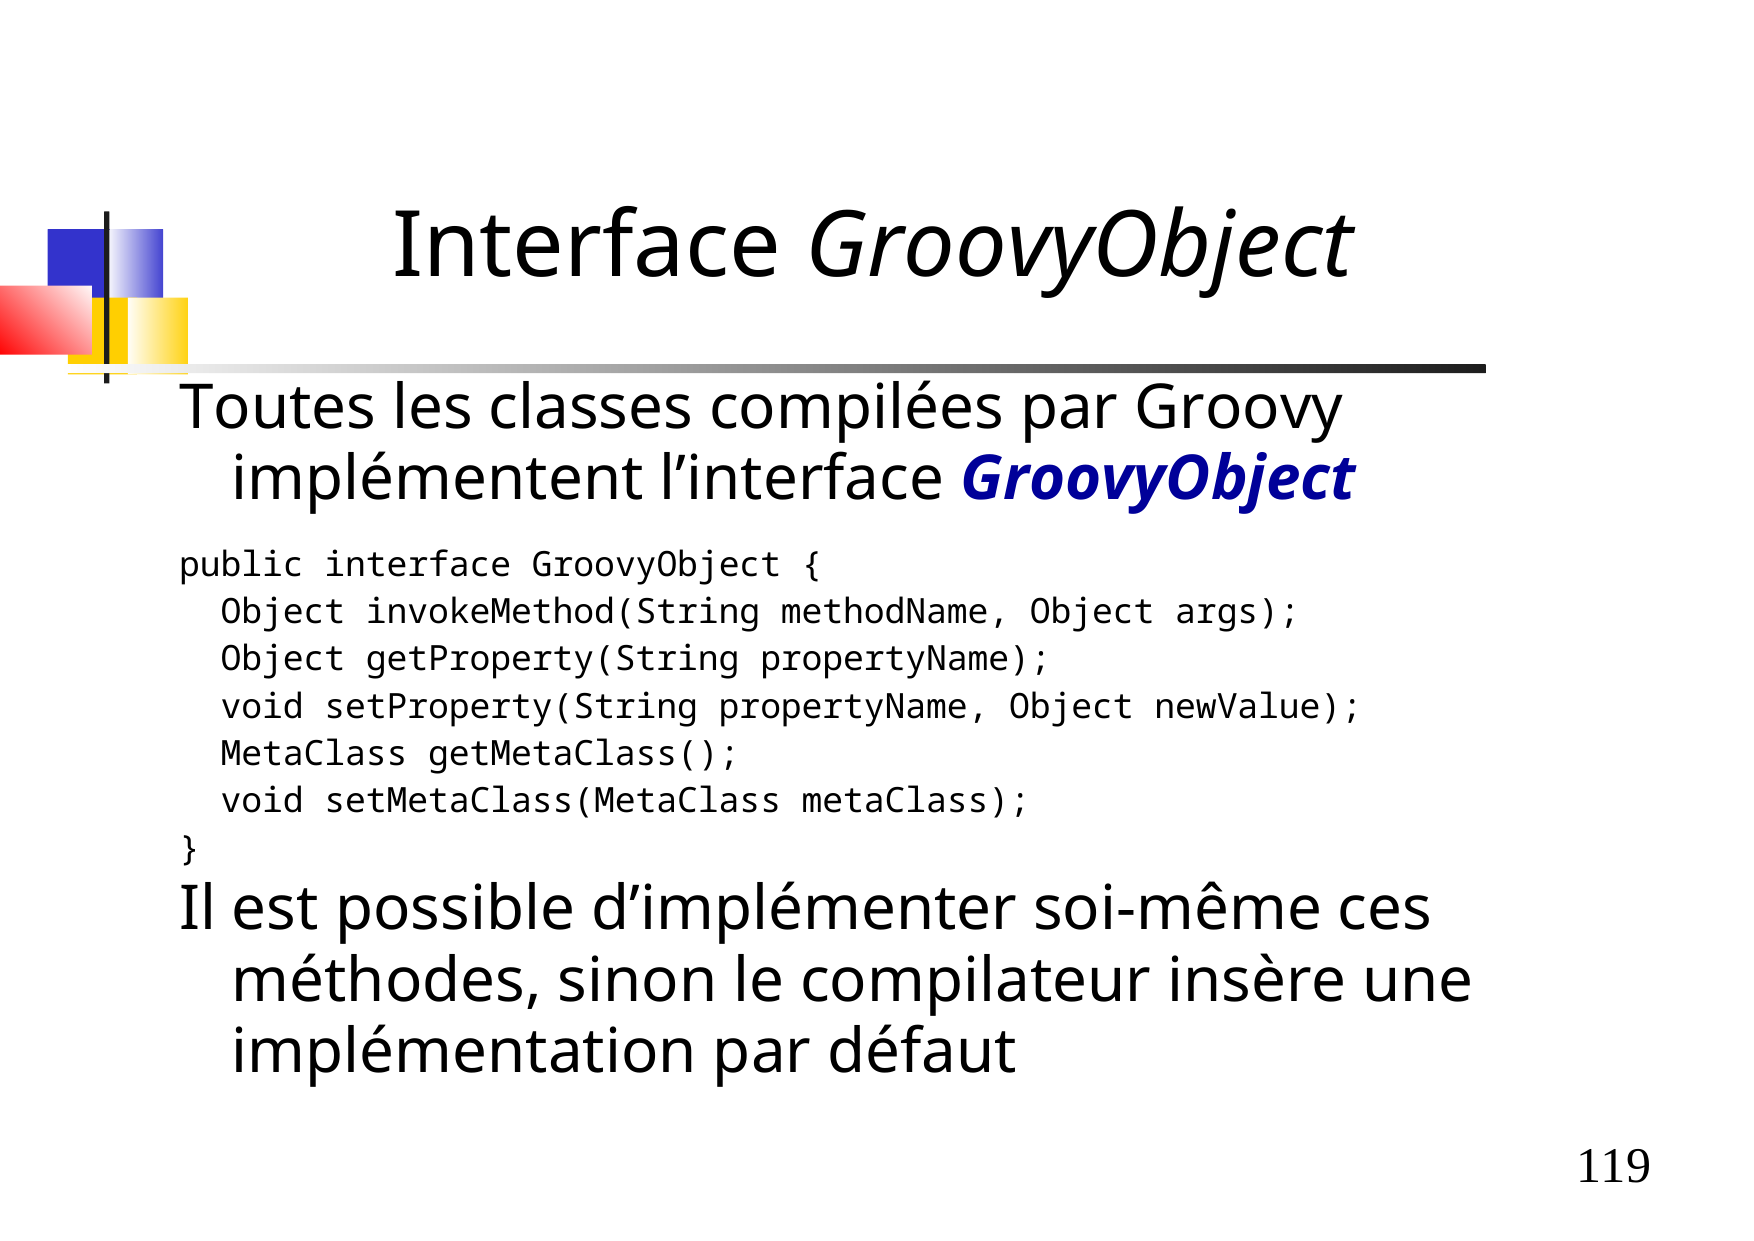

# Interface GroovyObject
Toutes les classes compilées par Groovy implémentent l’interface GroovyObject
public interface GroovyObject {
 Object invokeMethod(String methodName, Object args);
 Object getProperty(String propertyName);
 void setProperty(String propertyName, Object newValue);
 MetaClass getMetaClass();
 void setMetaClass(MetaClass metaClass);
}
Il est possible d’implémenter soi-même ces méthodes, sinon le compilateur insère une implémentation par défaut